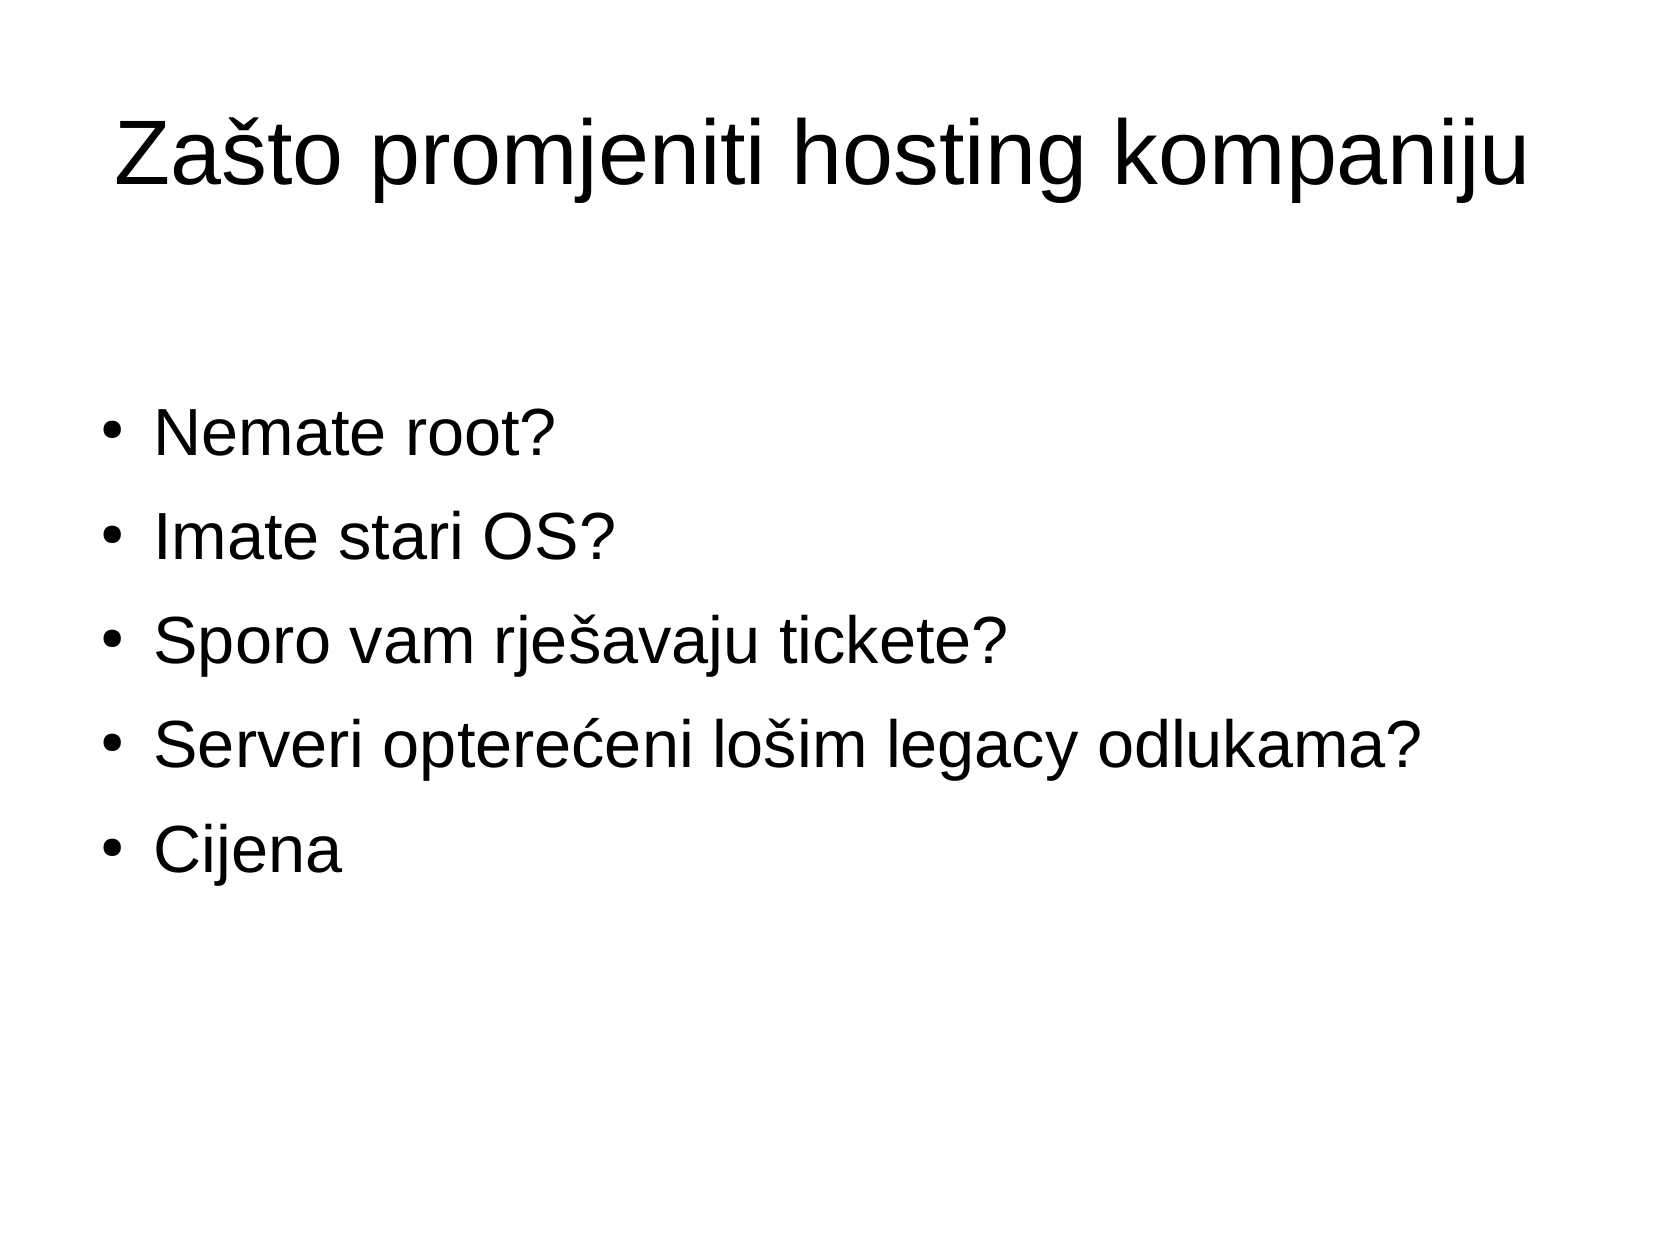

# Zašto promjeniti hosting kompaniju
Nemate root?
Imate stari OS?
Sporo vam rješavaju tickete?
Serveri opterećeni lošim legacy odlukama?
Cijena